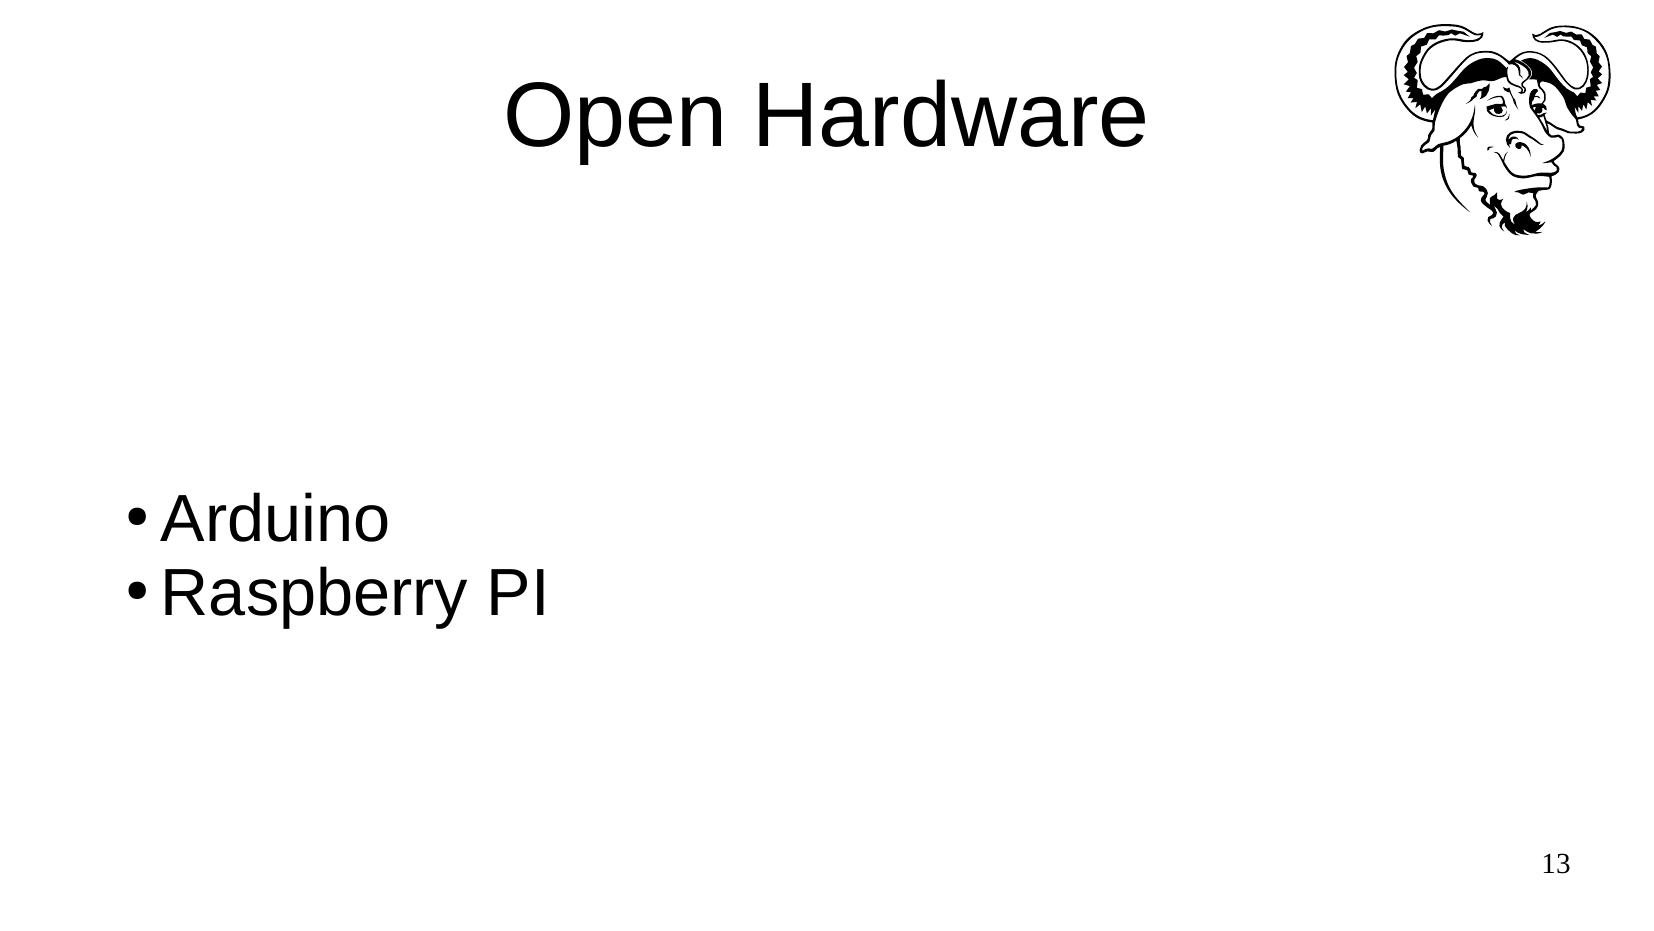

# Open Hardware
Arduino
Raspberry PI
13